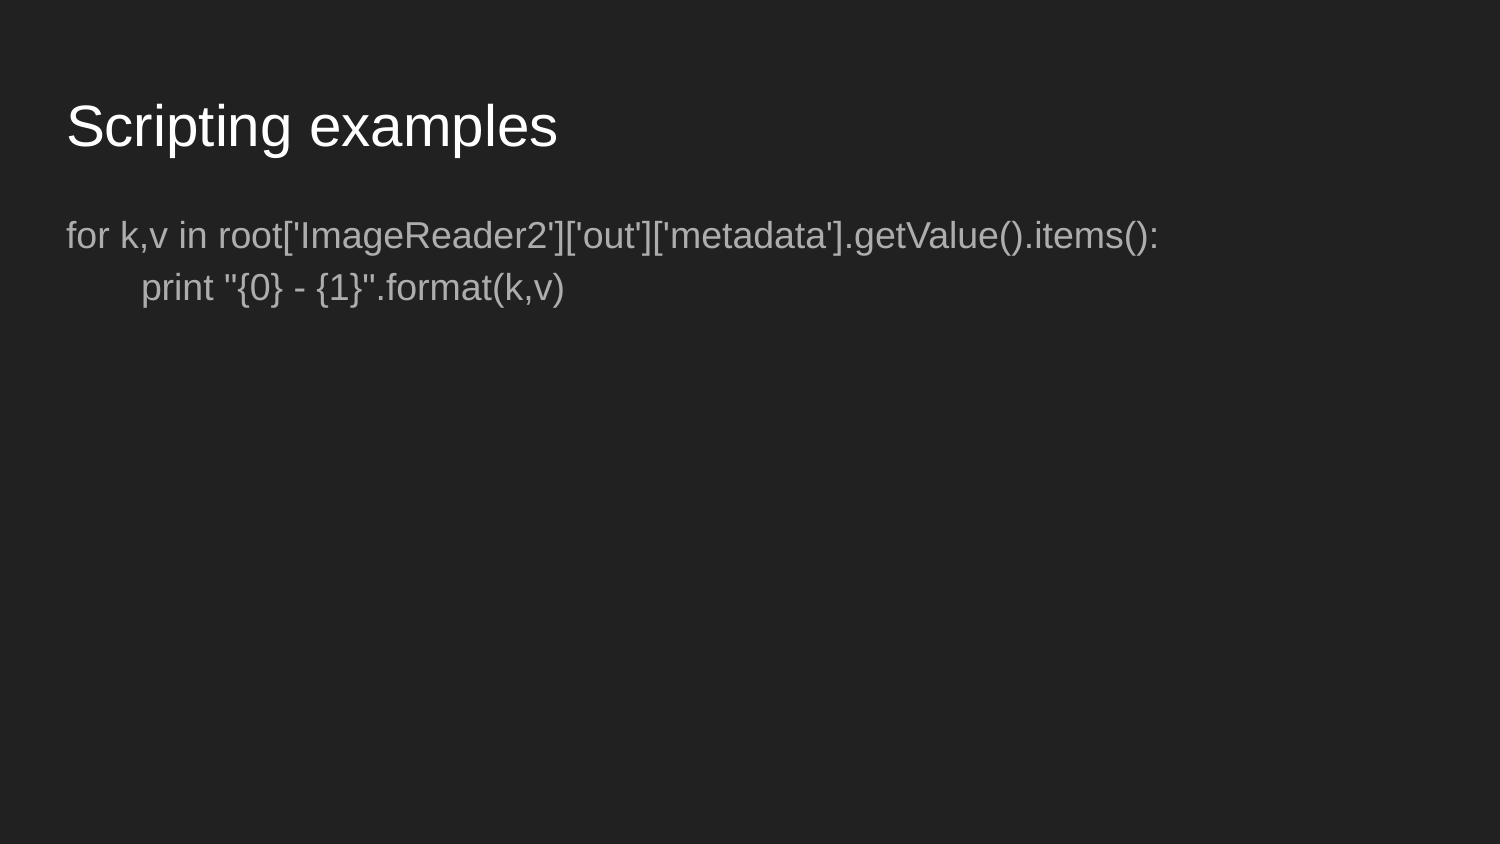

# Scripting examples
for k,v in root['ImageReader2']['out']['metadata'].getValue().items():
	print "{0} - {1}".format(k,v)